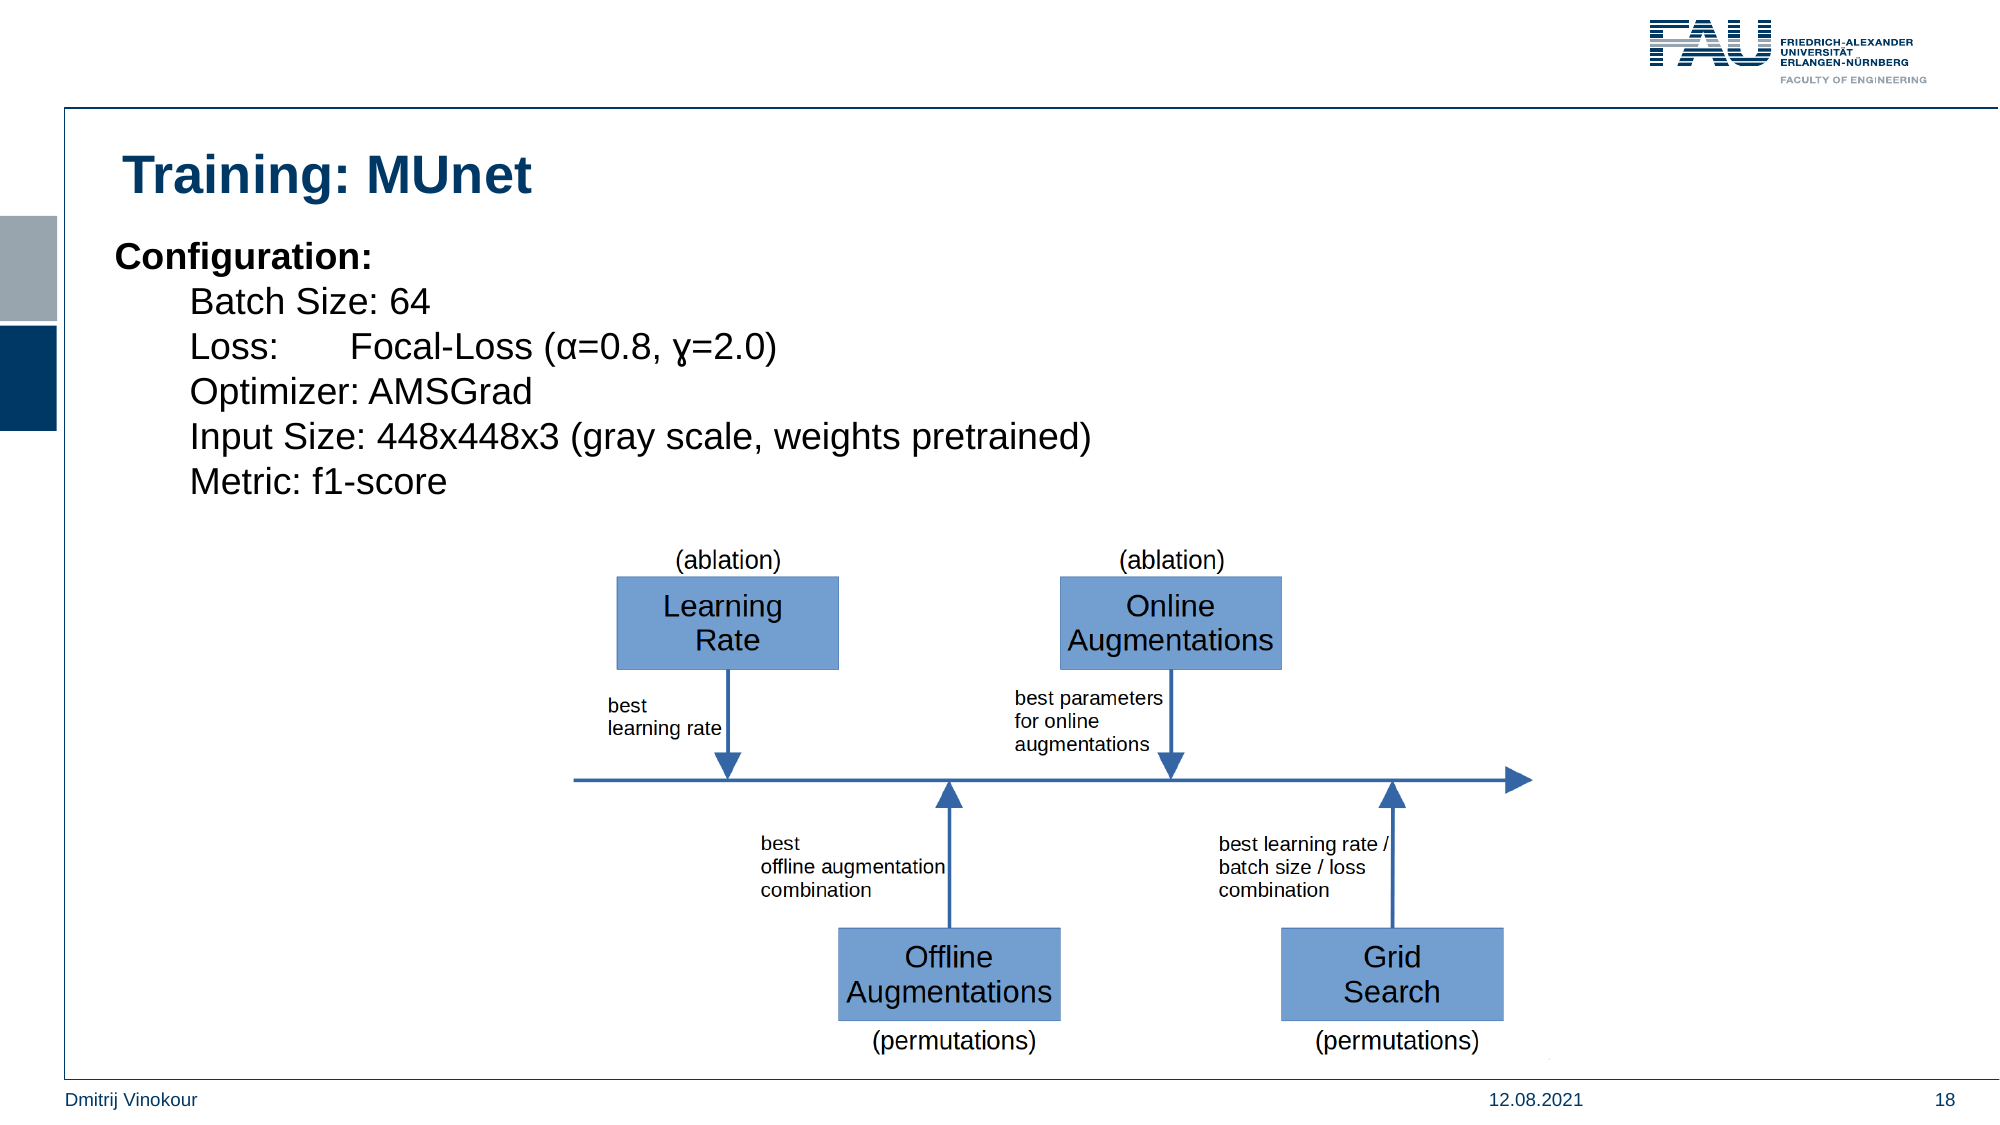

Training: MUnet
Configuration:
	Batch Size: 64
	Loss:	 Focal-Loss (α=0.8, ɣ=2.0)
	Optimizer: AMSGrad
	Input Size: 448x448x3 (gray scale, weights pretrained)
	Metric: f1-score
12.08.2021
Dmitrij Vinokour